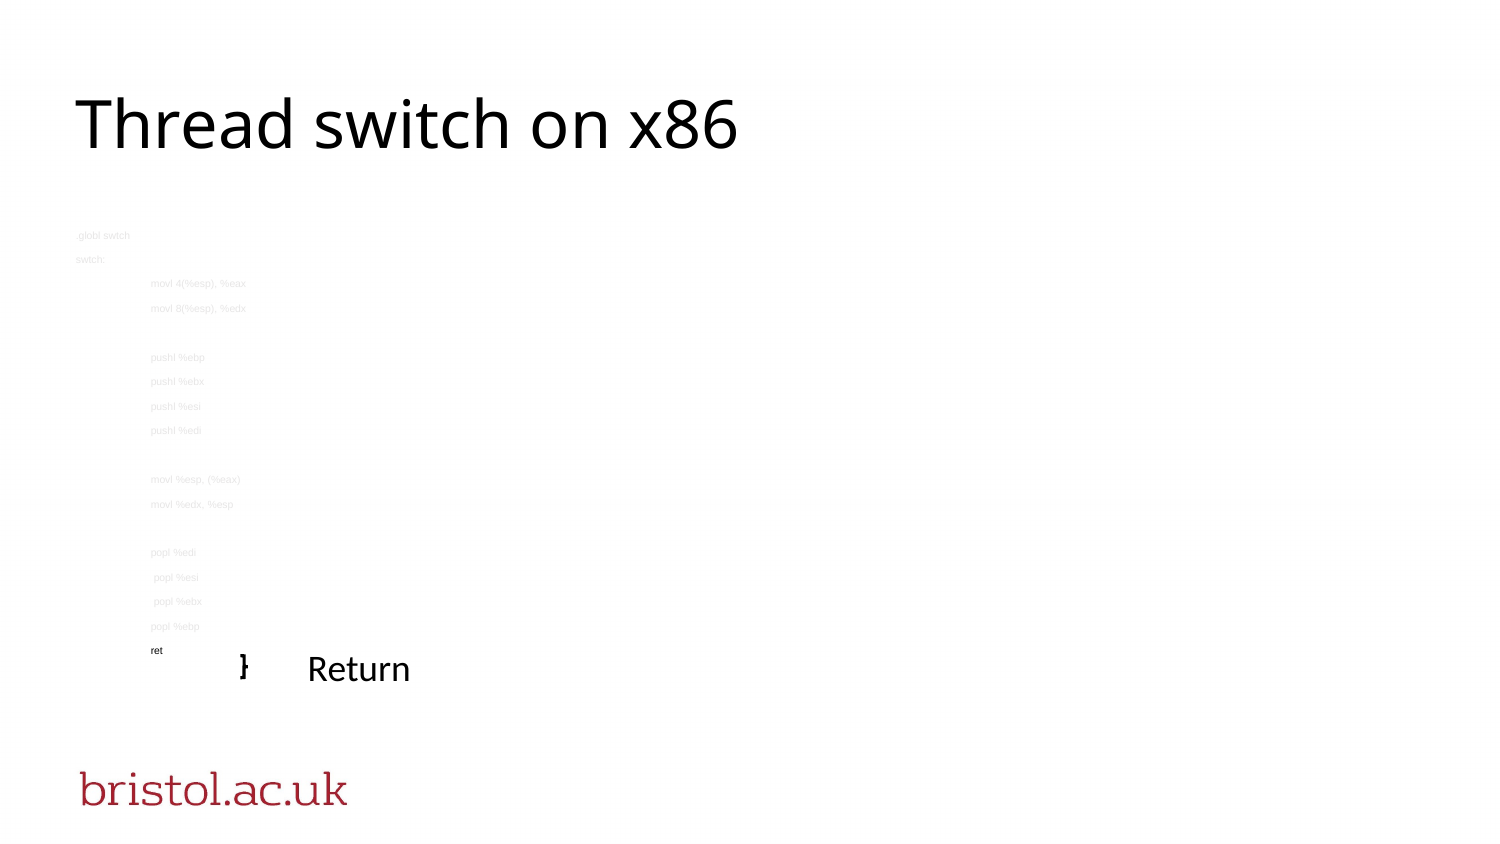

# Thread switch on x86
.globl swtch
swtch:
 	movl 4(%esp), %eax
 	movl 8(%esp), %edx
	pushl %ebp
 	pushl %ebx
 	pushl %esi
 	pushl %edi
	movl %esp, (%eax)
 	movl %edx, %esp
	popl %edi
 	 popl %esi
 	 popl %ebx
 	popl %ebp
 	ret
Return